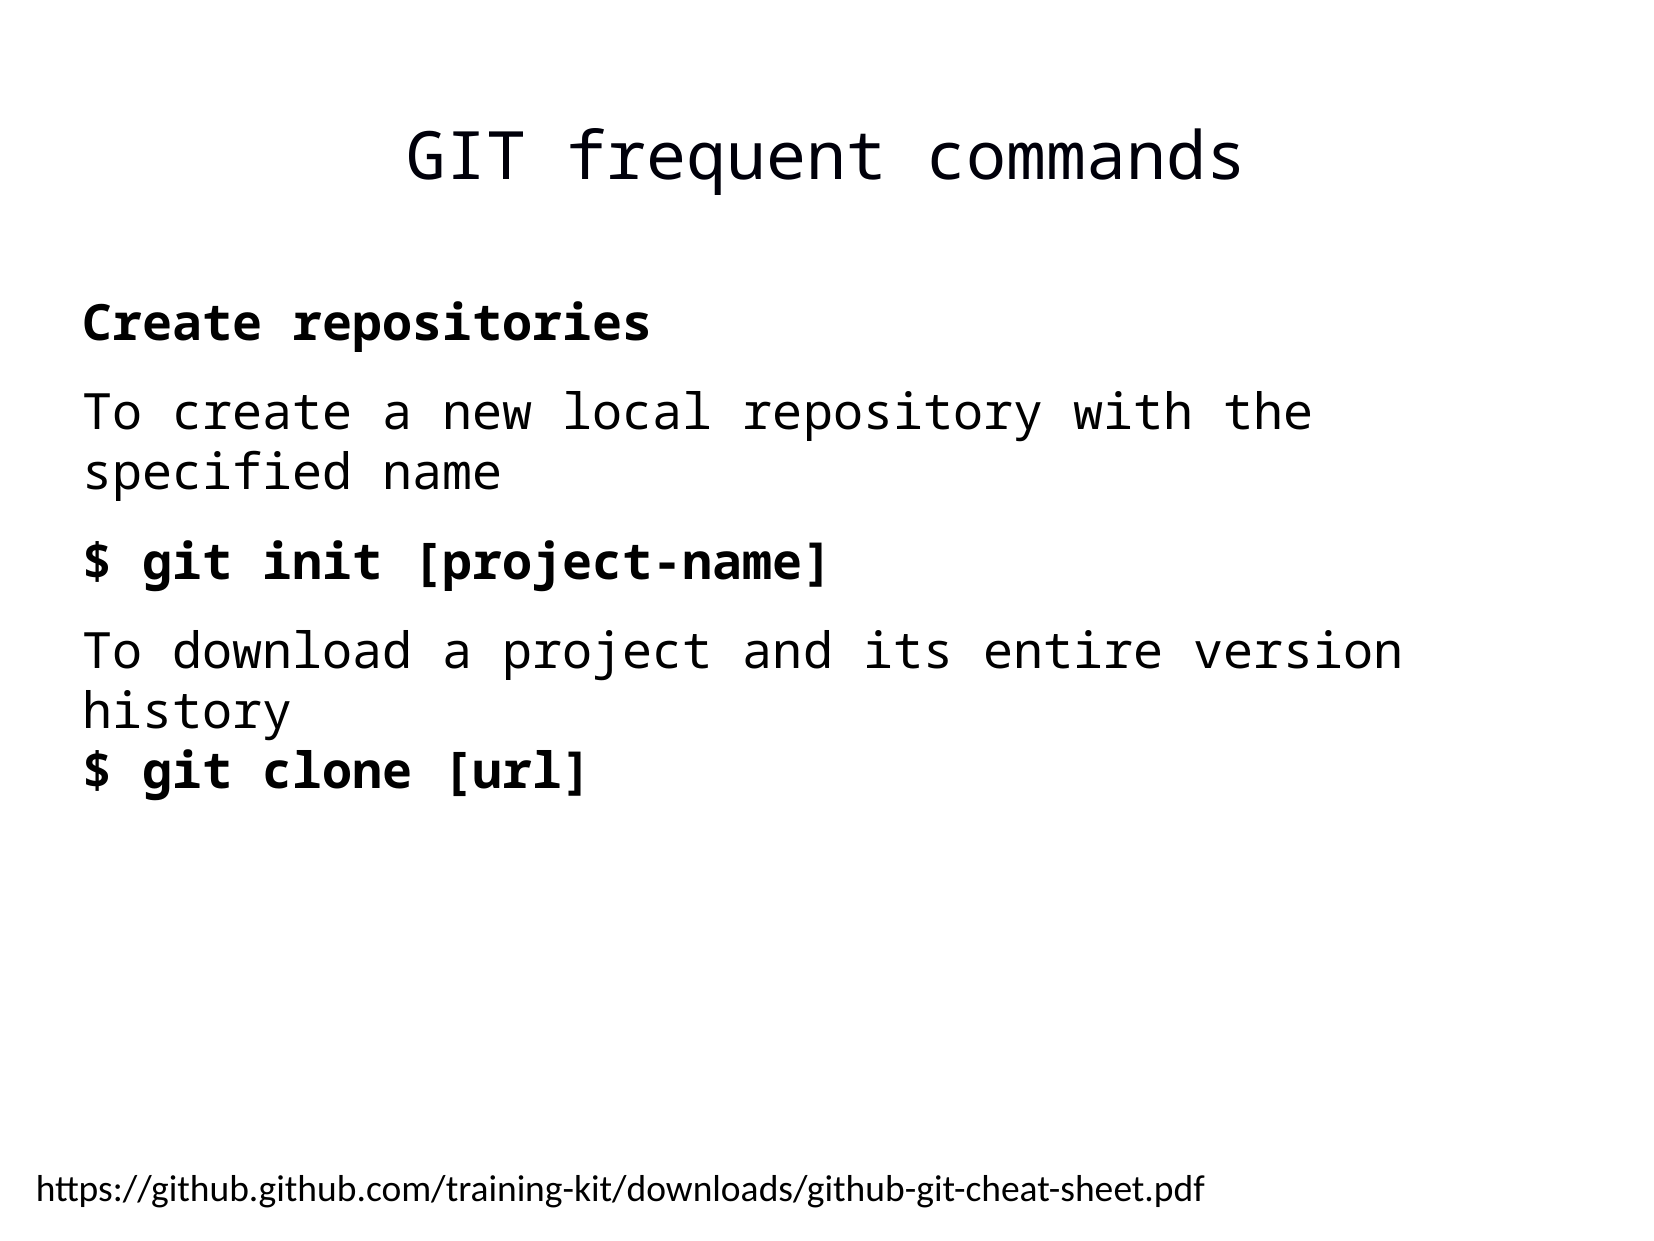

GIT frequent commands
Create repositories
To create a new local repository with the specified name
$ git init [project-name]
To download a project and its entire version history
$ git clone [url]
https://github.github.com/training-kit/downloads/github-git-cheat-sheet.pdf